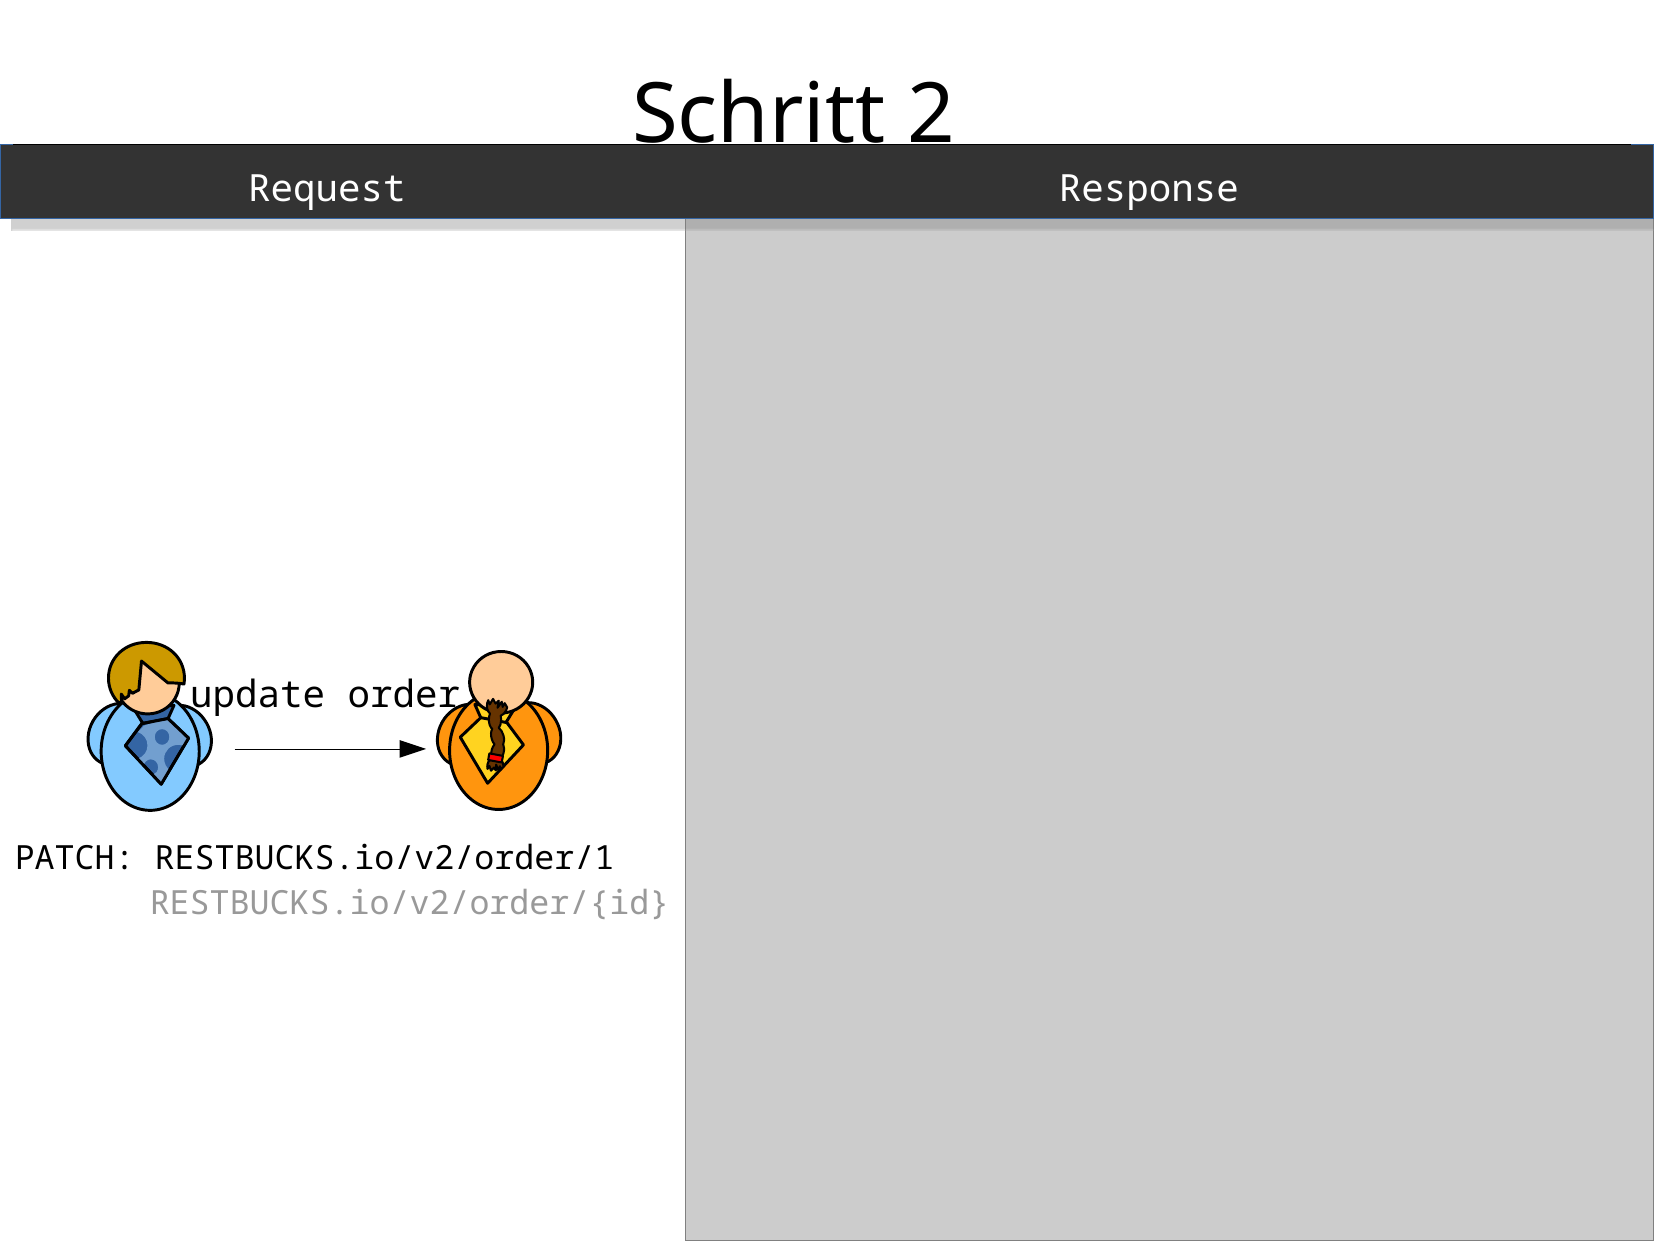

Schritt 2
Request
Response
update order
PATCH: RESTBUCKS.io/v2/order/1
	 RESTBUCKS.io/v2/order/{id}